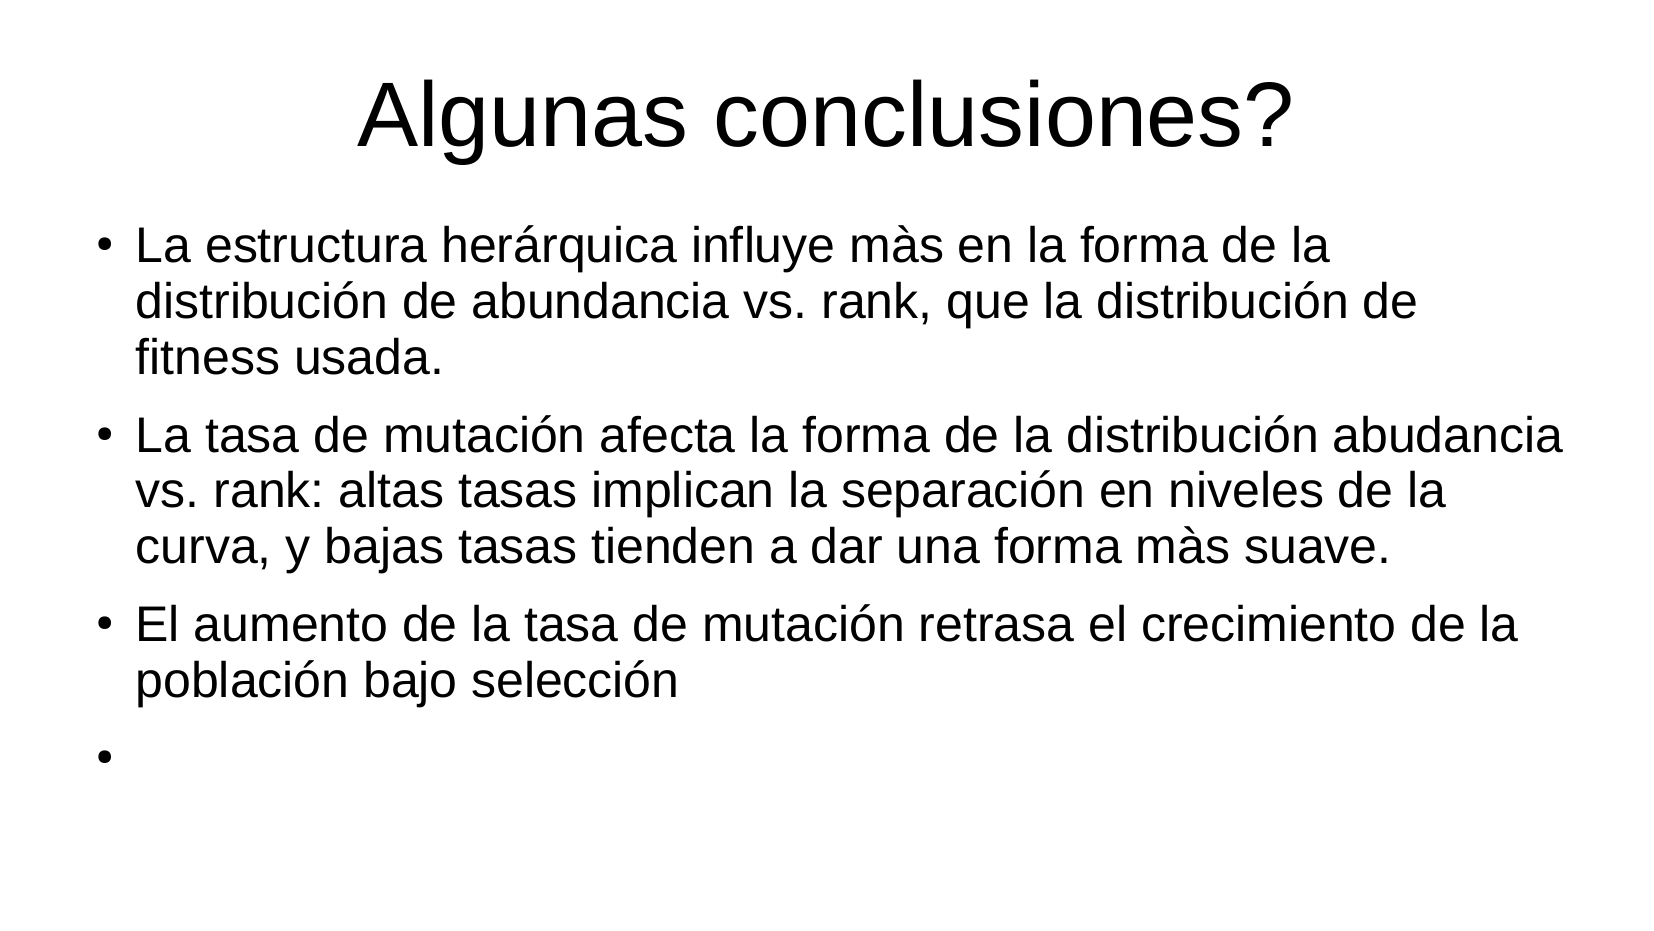

# Algunas conclusiones?
La estructura herárquica influye màs en la forma de la distribución de abundancia vs. rank, que la distribución de fitness usada.
La tasa de mutación afecta la forma de la distribución abudancia vs. rank: altas tasas implican la separación en niveles de la curva, y bajas tasas tienden a dar una forma màs suave.
El aumento de la tasa de mutación retrasa el crecimiento de la población bajo selección